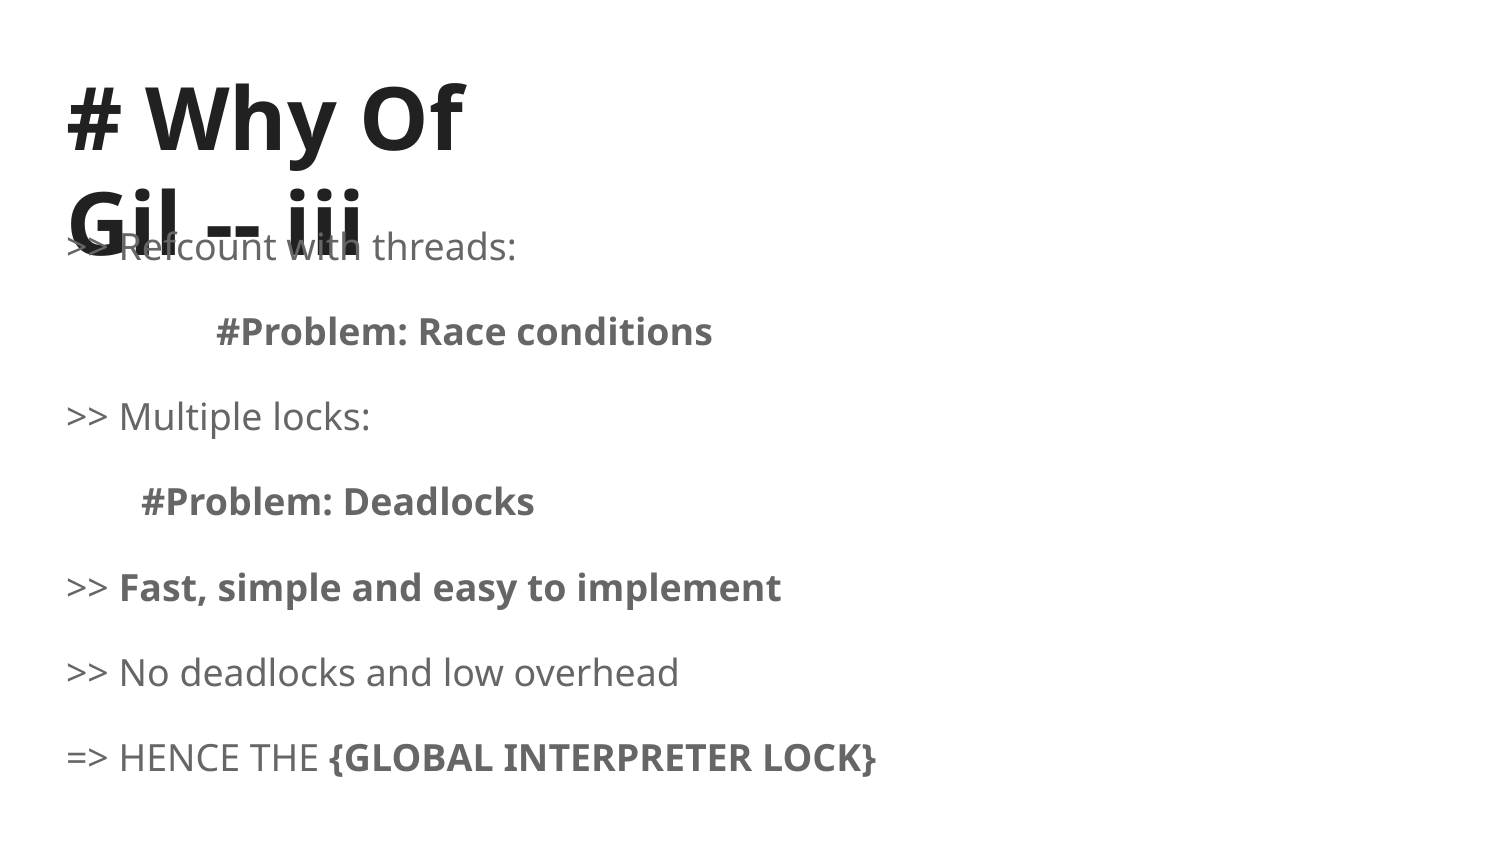

# # Why Of Gil -- iii
>> Refcount with threads:
#Problem: Race conditions
>> Multiple locks:
 	#Problem: Deadlocks
>> Fast, simple and easy to implement
>> No deadlocks and low overhead
=> HENCE THE {GLOBAL INTERPRETER LOCK}